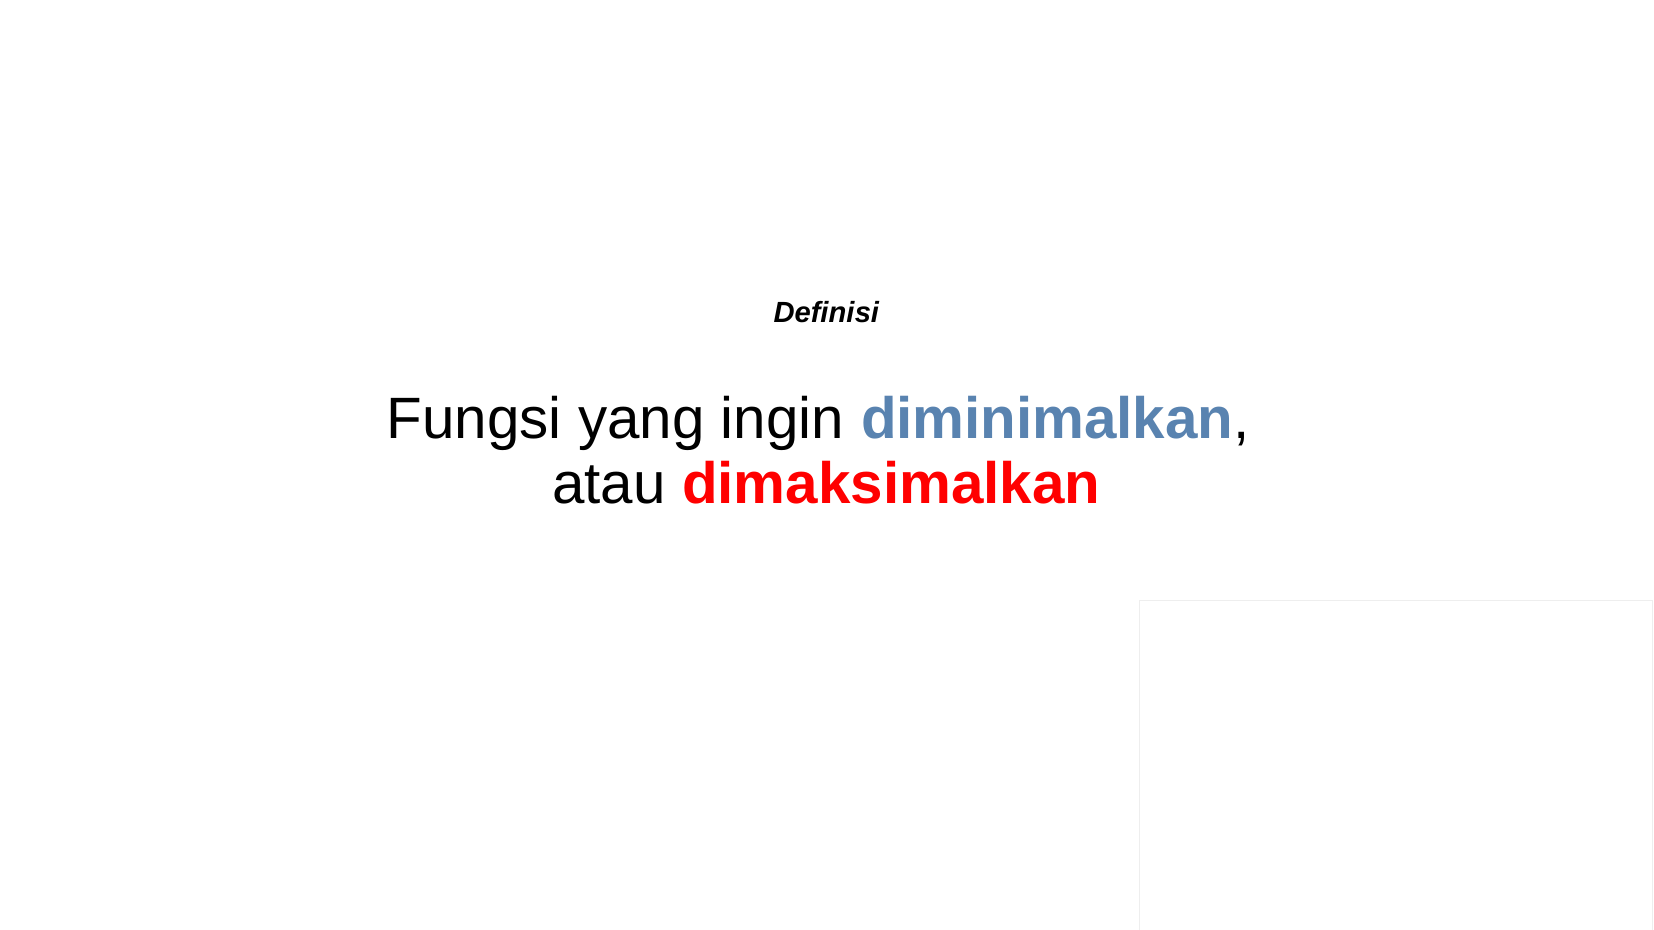

Definisi
# Fungsi yang ingin diminimalkan, atau dimaksimalkan